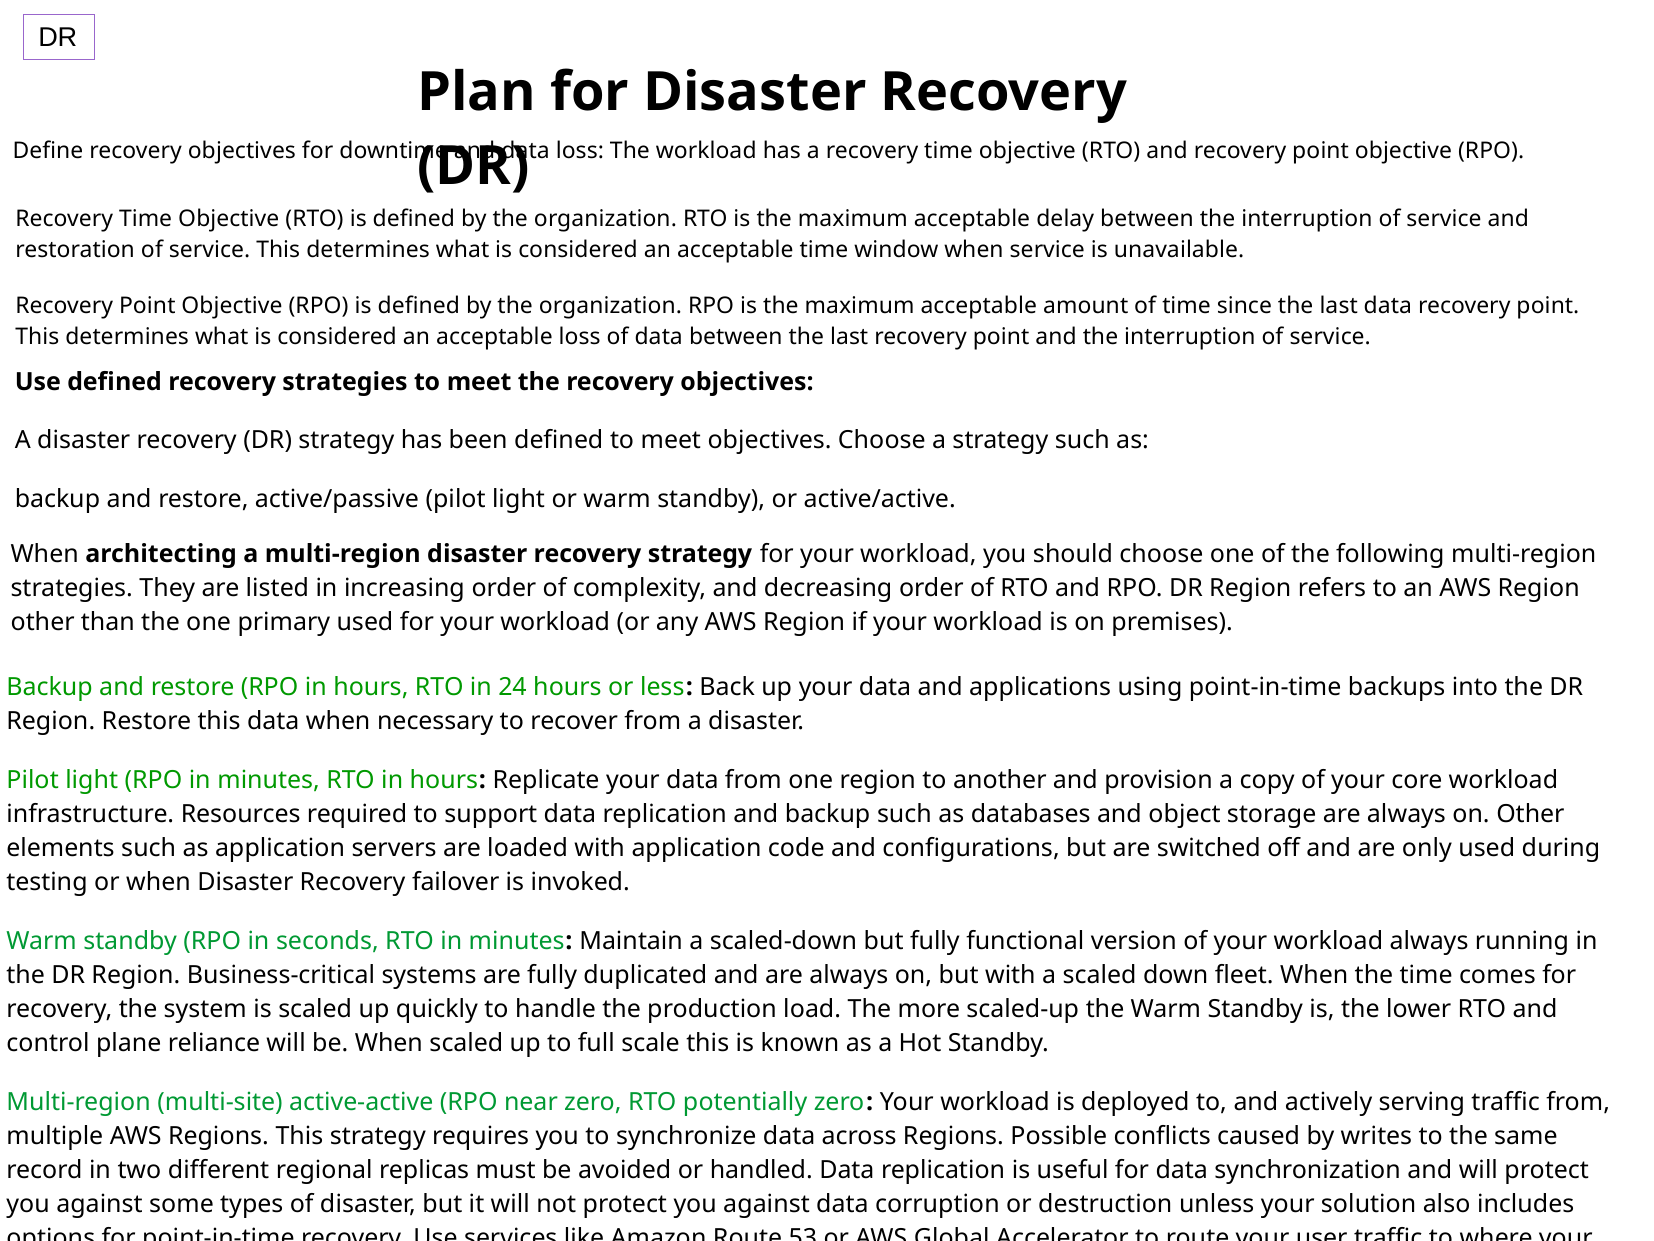

DR
Plan for Disaster Recovery (DR)
Define recovery objectives for downtime and data loss: The workload has a recovery time objective (RTO) and recovery point objective (RPO).
Recovery Time Objective (RTO) is defined by the organization. RTO is the maximum acceptable delay between the interruption of service and restoration of service. This determines what is considered an acceptable time window when service is unavailable.
Recovery Point Objective (RPO) is defined by the organization. RPO is the maximum acceptable amount of time since the last data recovery point. This determines what is considered an acceptable loss of data between the last recovery point and the interruption of service.
Use defined recovery strategies to meet the recovery objectives:
A disaster recovery (DR) strategy has been defined to meet objectives. Choose a strategy such as:
backup and restore, active/passive (pilot light or warm standby), or active/active.
When architecting a multi-region disaster recovery strategy for your workload, you should choose one of the following multi-region strategies. They are listed in increasing order of complexity, and decreasing order of RTO and RPO. DR Region refers to an AWS Region other than the one primary used for your workload (or any AWS Region if your workload is on premises).
Backup and restore (RPO in hours, RTO in 24 hours or less: Back up your data and applications using point-in-time backups into the DR Region. Restore this data when necessary to recover from a disaster.
Pilot light (RPO in minutes, RTO in hours: Replicate your data from one region to another and provision a copy of your core workload infrastructure. Resources required to support data replication and backup such as databases and object storage are always on. Other elements such as application servers are loaded with application code and configurations, but are switched off and are only used during testing or when Disaster Recovery failover is invoked.
Warm standby (RPO in seconds, RTO in minutes: Maintain a scaled-down but fully functional version of your workload always running in the DR Region. Business-critical systems are fully duplicated and are always on, but with a scaled down fleet. When the time comes for recovery, the system is scaled up quickly to handle the production load. The more scaled-up the Warm Standby is, the lower RTO and control plane reliance will be. When scaled up to full scale this is known as a Hot Standby.
Multi-region (multi-site) active-active (RPO near zero, RTO potentially zero: Your workload is deployed to, and actively serving traffic from, multiple AWS Regions. This strategy requires you to synchronize data across Regions. Possible conflicts caused by writes to the same record in two different regional replicas must be avoided or handled. Data replication is useful for data synchronization and will protect you against some types of disaster, but it will not protect you against data corruption or destruction unless your solution also includes options for point-in-time recovery. Use services like Amazon Route 53 or AWS Global Accelerator to route your user traffic to where your workload is healthy.